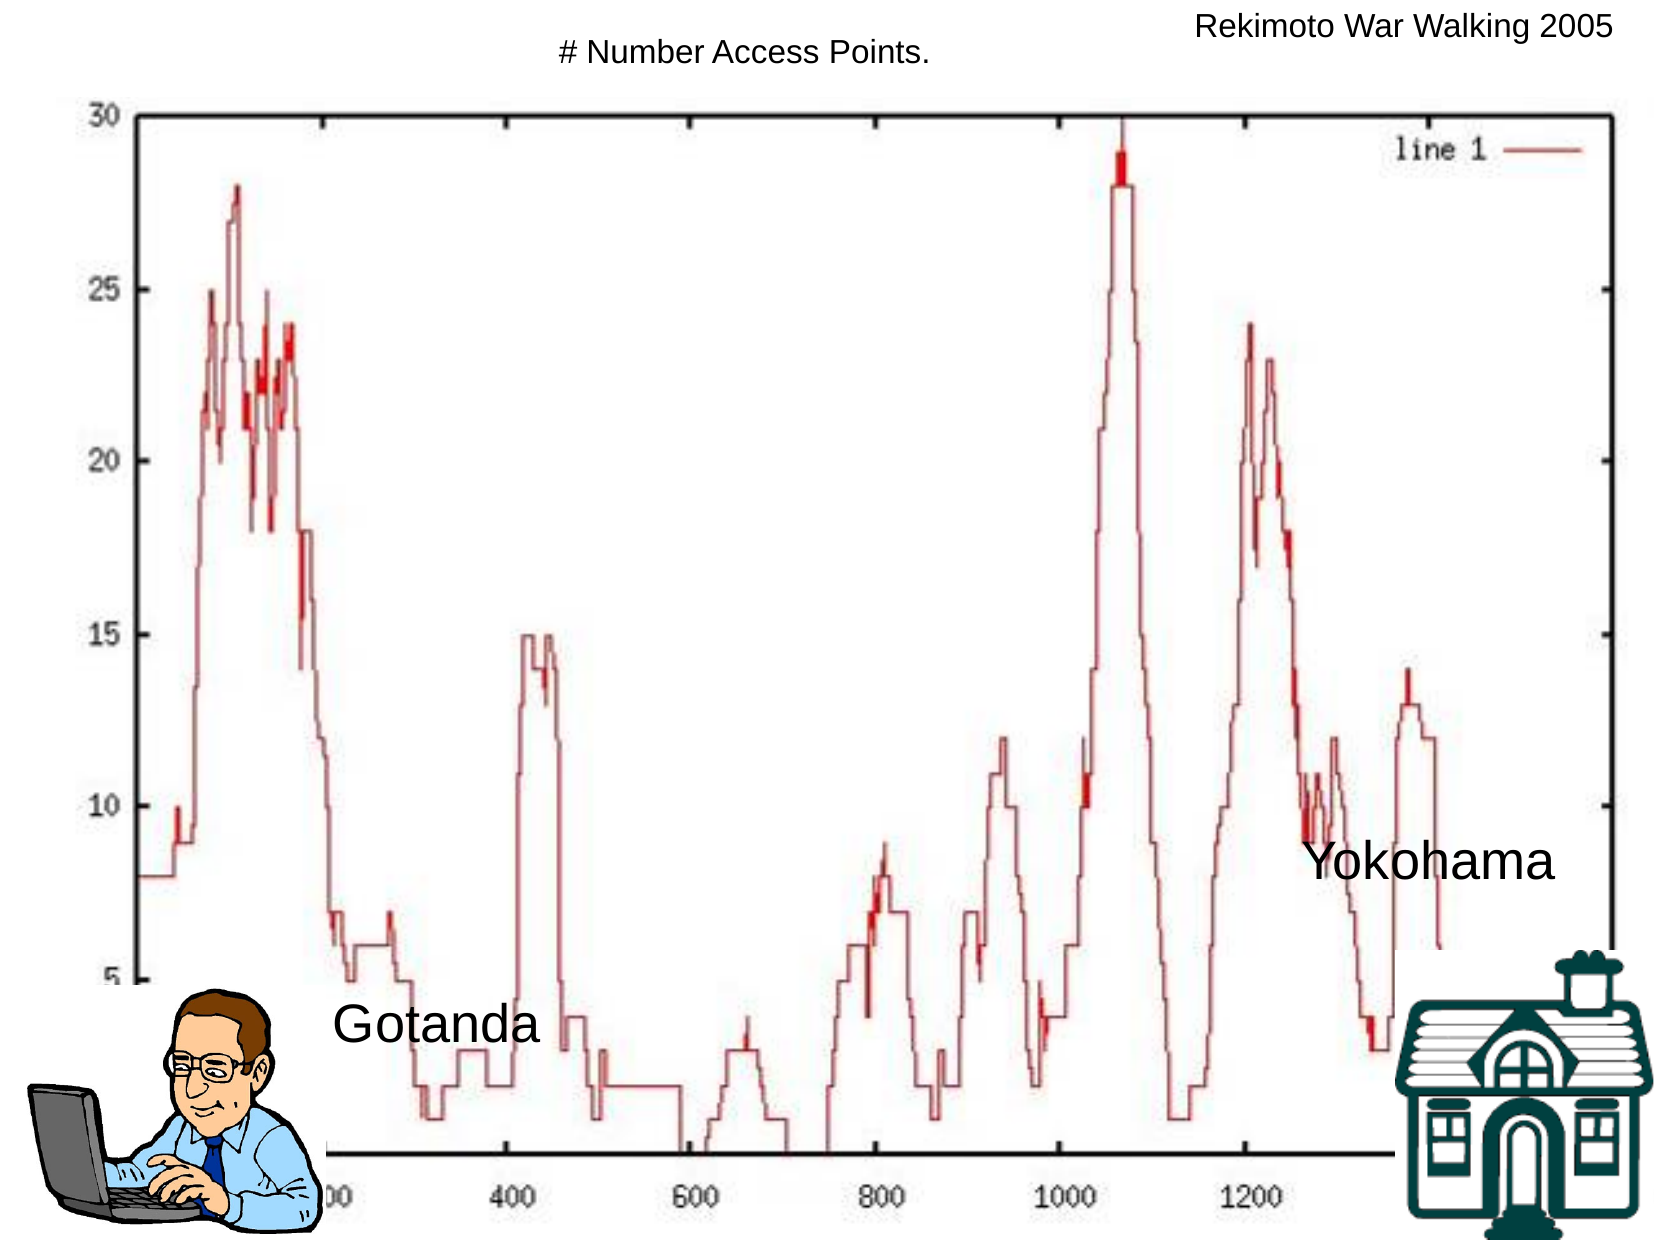

Rekimoto War Walking 2005
# Number Access Points.
Yokohama
Gotanda
t